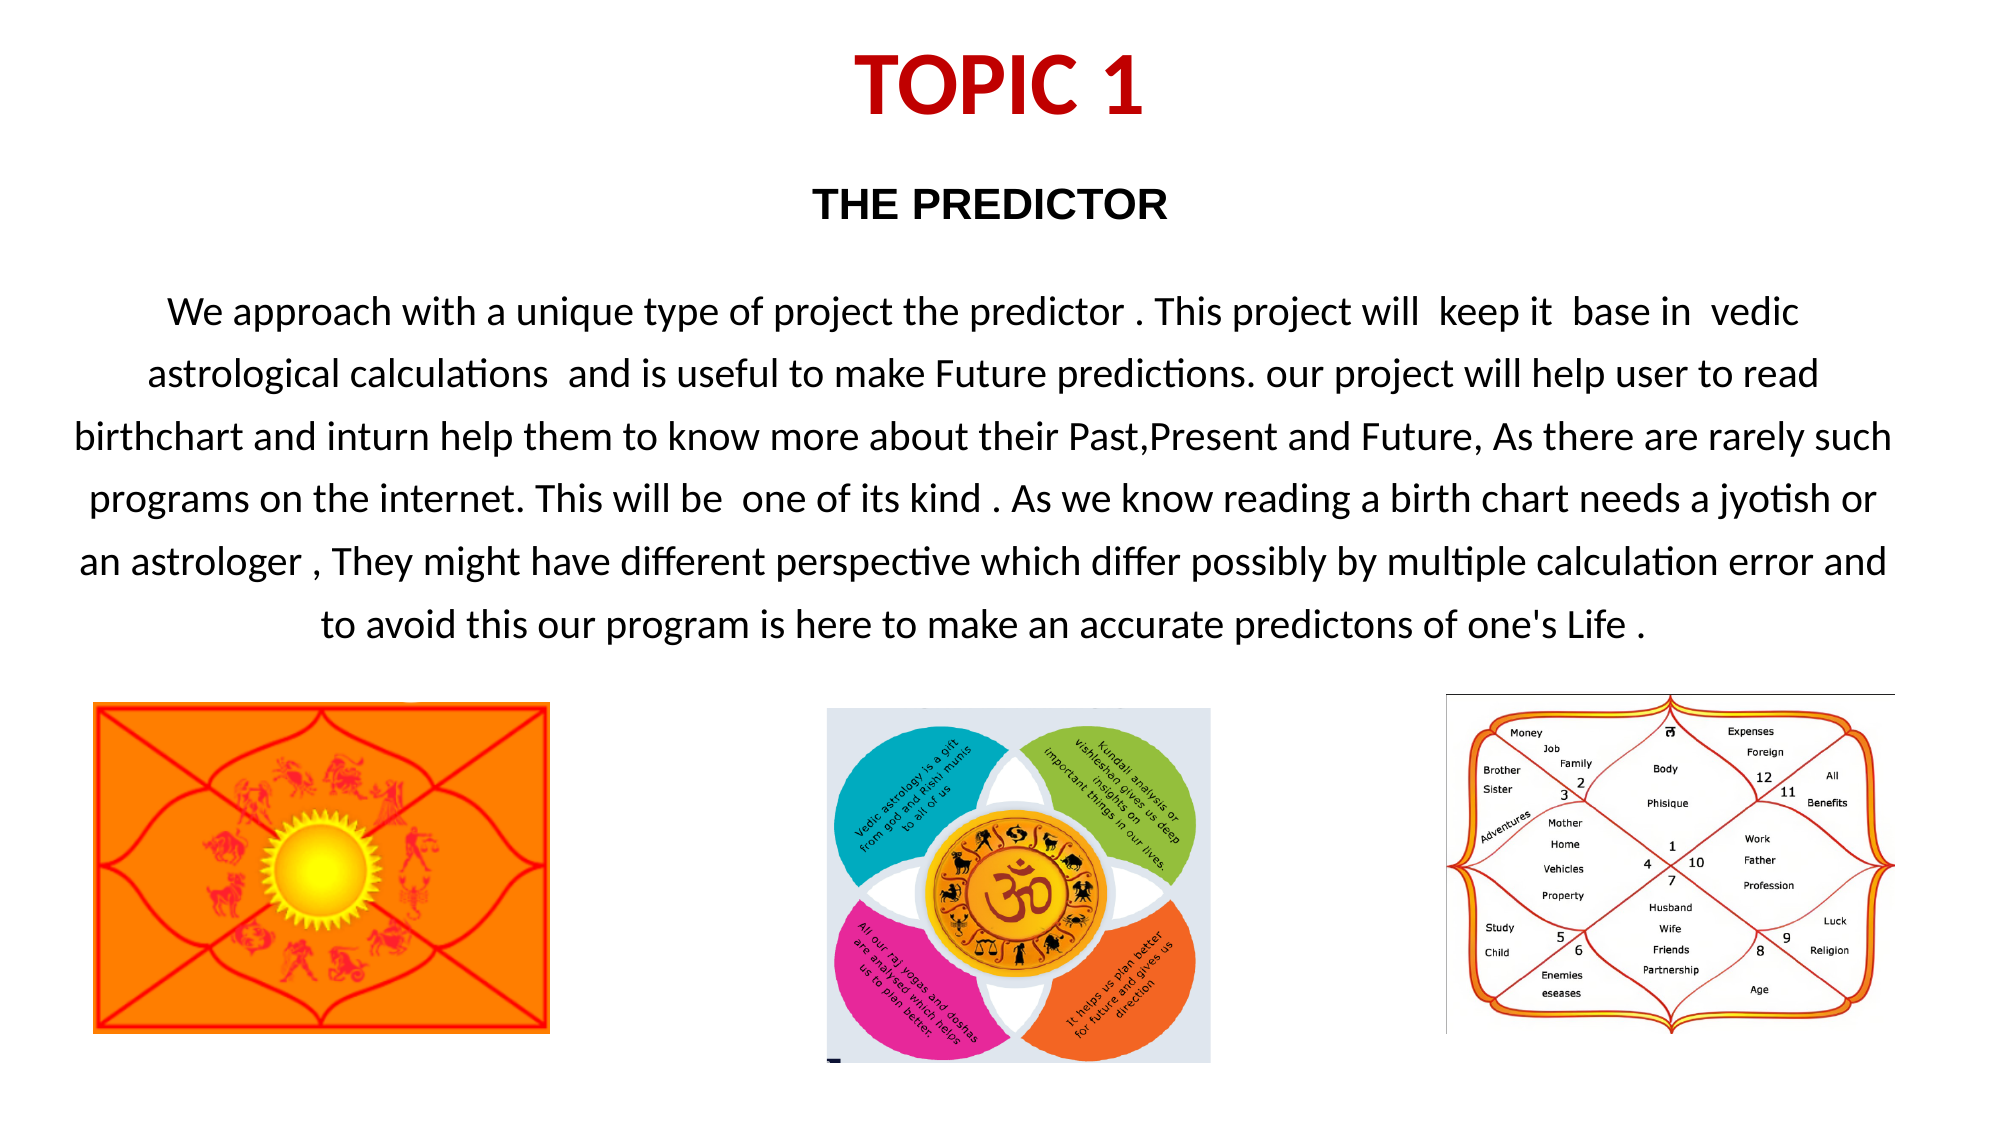

# TOPIC 1
THE PREDICTOR
We approach with a unique type of project the predictor . This project will keep it base in vedic astrological calculations and is useful to make Future predictions. our project will help user to read birthchart and inturn help them to know more about their Past,Present and Future, As there are rarely such programs on the internet. This will be one of its kind . As we know reading a birth chart needs a jyotish or an astrologer , They might have different perspective which differ possibly by multiple calculation error and to avoid this our program is here to make an accurate predictons of one's Life .